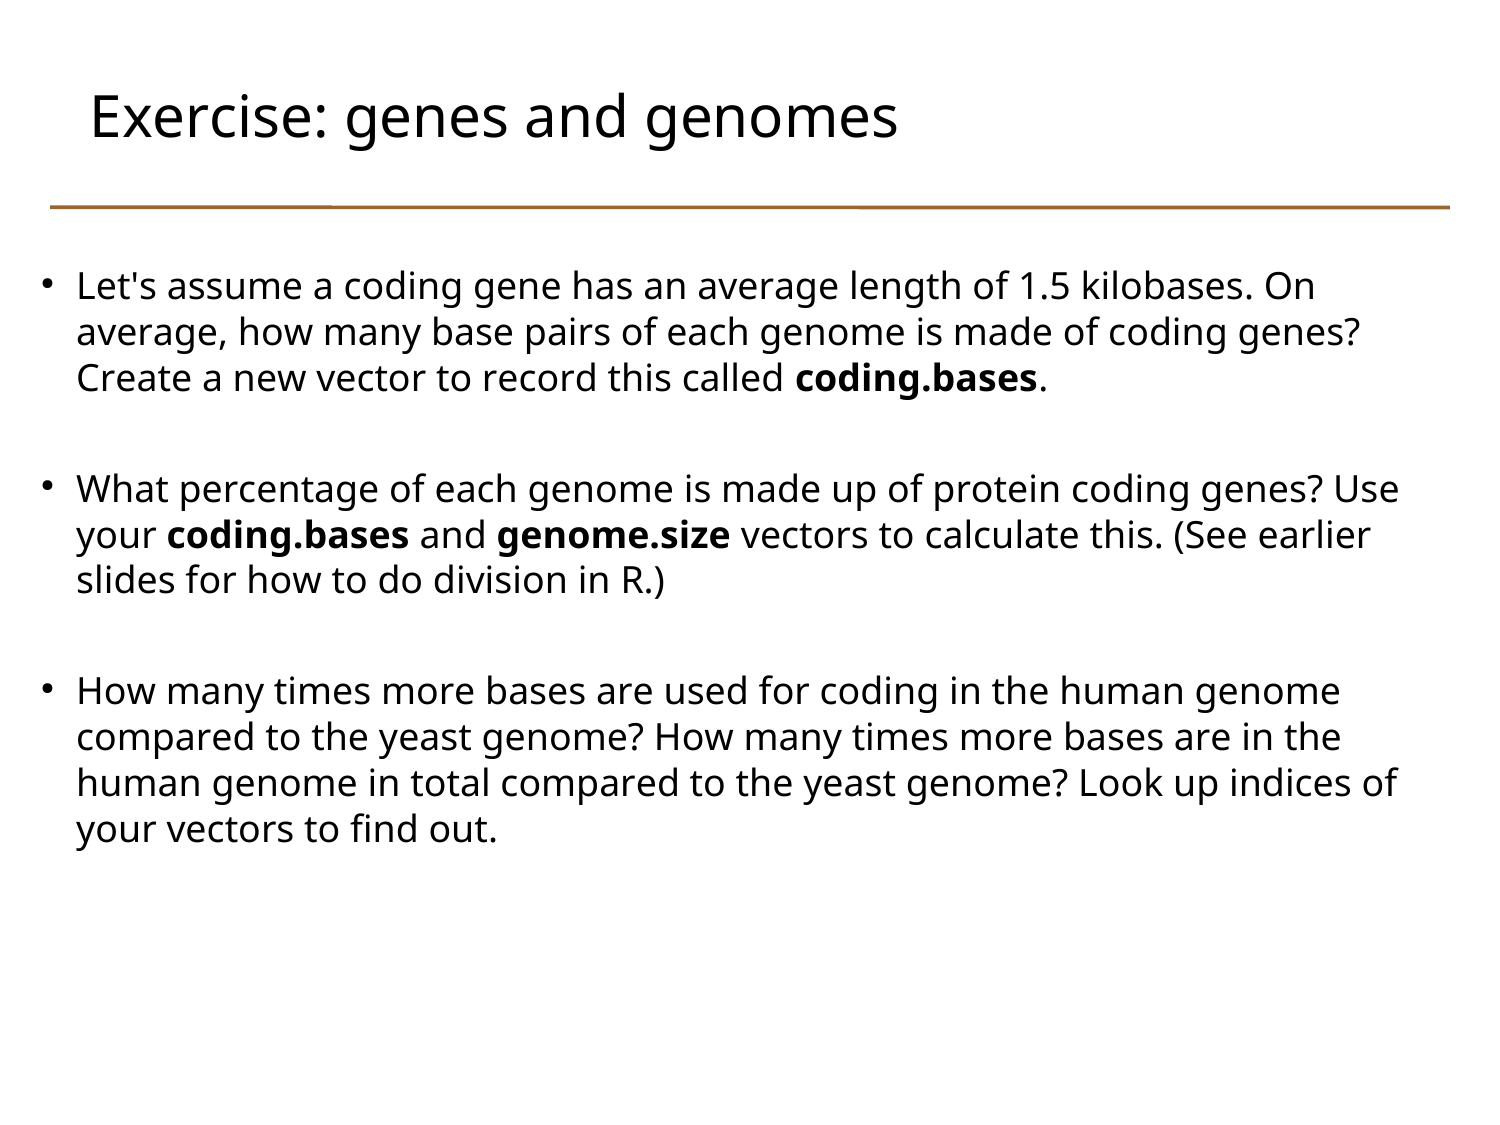

# Exercise: genes and genomes
Let's assume a coding gene has an average length of 1.5 kilobases. On average, how many base pairs of each genome is made of coding genes? Create a new vector to record this called coding.bases.
What percentage of each genome is made up of protein coding genes? Use your coding.bases and genome.size vectors to calculate this. (See earlier slides for how to do division in R.)
How many times more bases are used for coding in the human genome compared to the yeast genome? How many times more bases are in the human genome in total compared to the yeast genome? Look up indices of your vectors to find out.